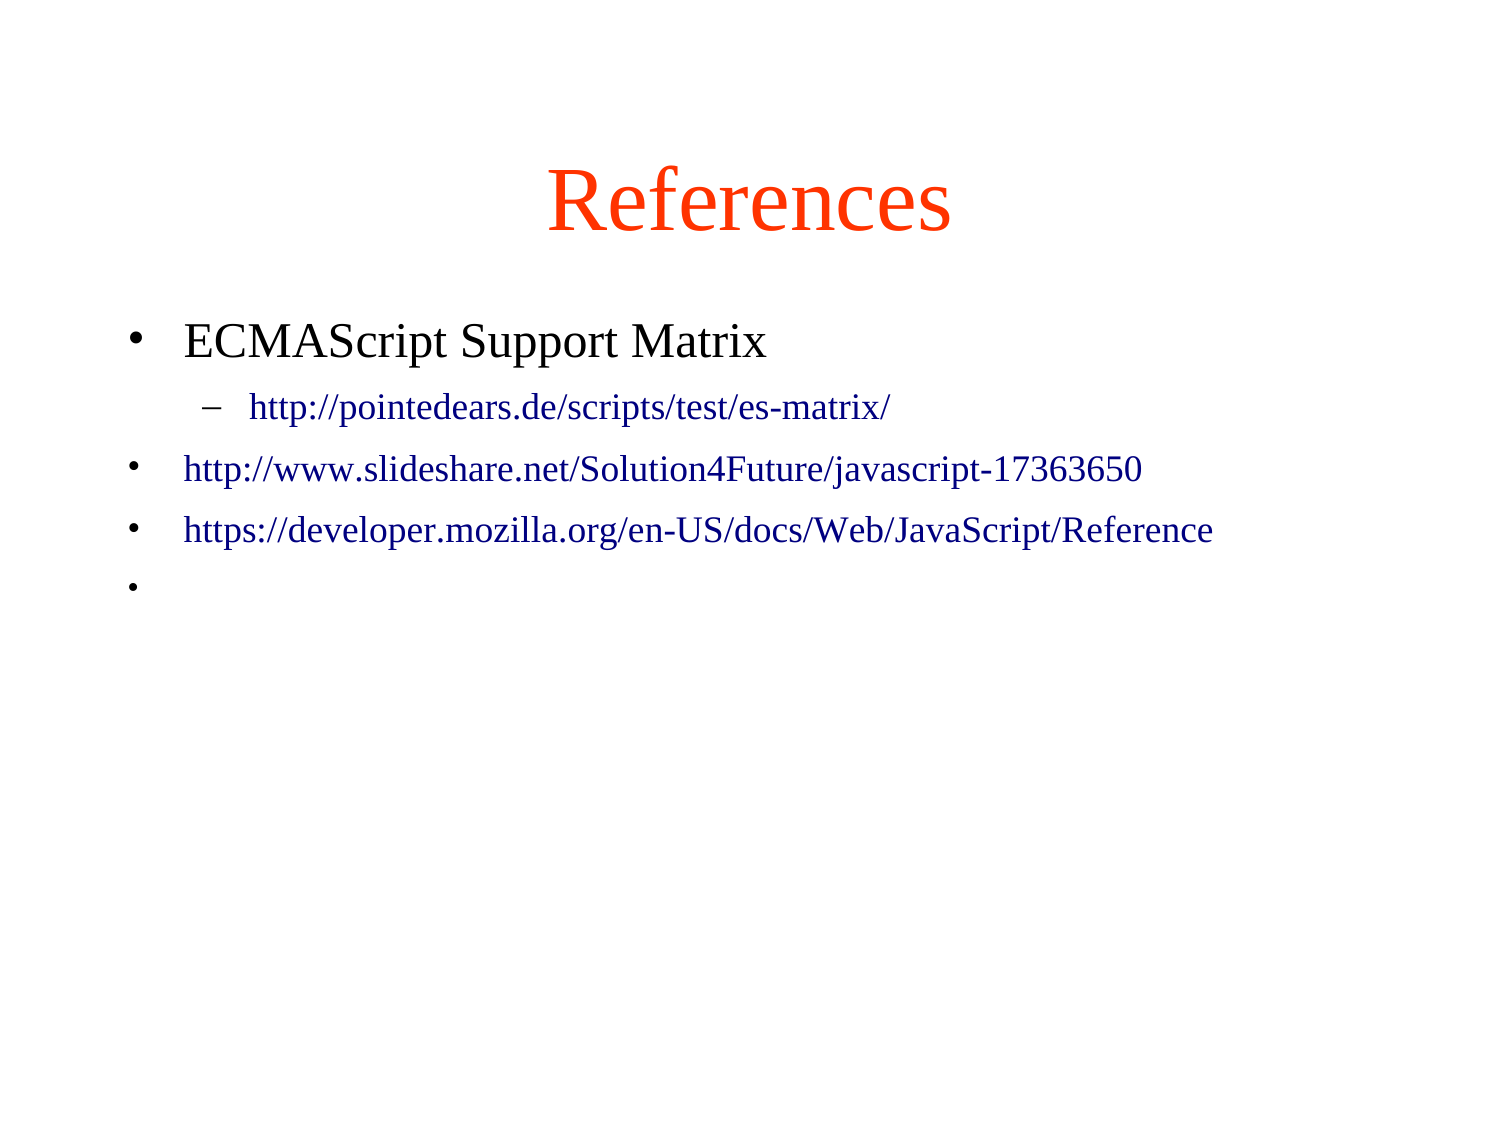

# References
ECMAScript Support Matrix
http://pointedears.de/scripts/test/es-matrix/
http://www.slideshare.net/Solution4Future/javascript-17363650
https://developer.mozilla.org/en-US/docs/Web/JavaScript/Reference